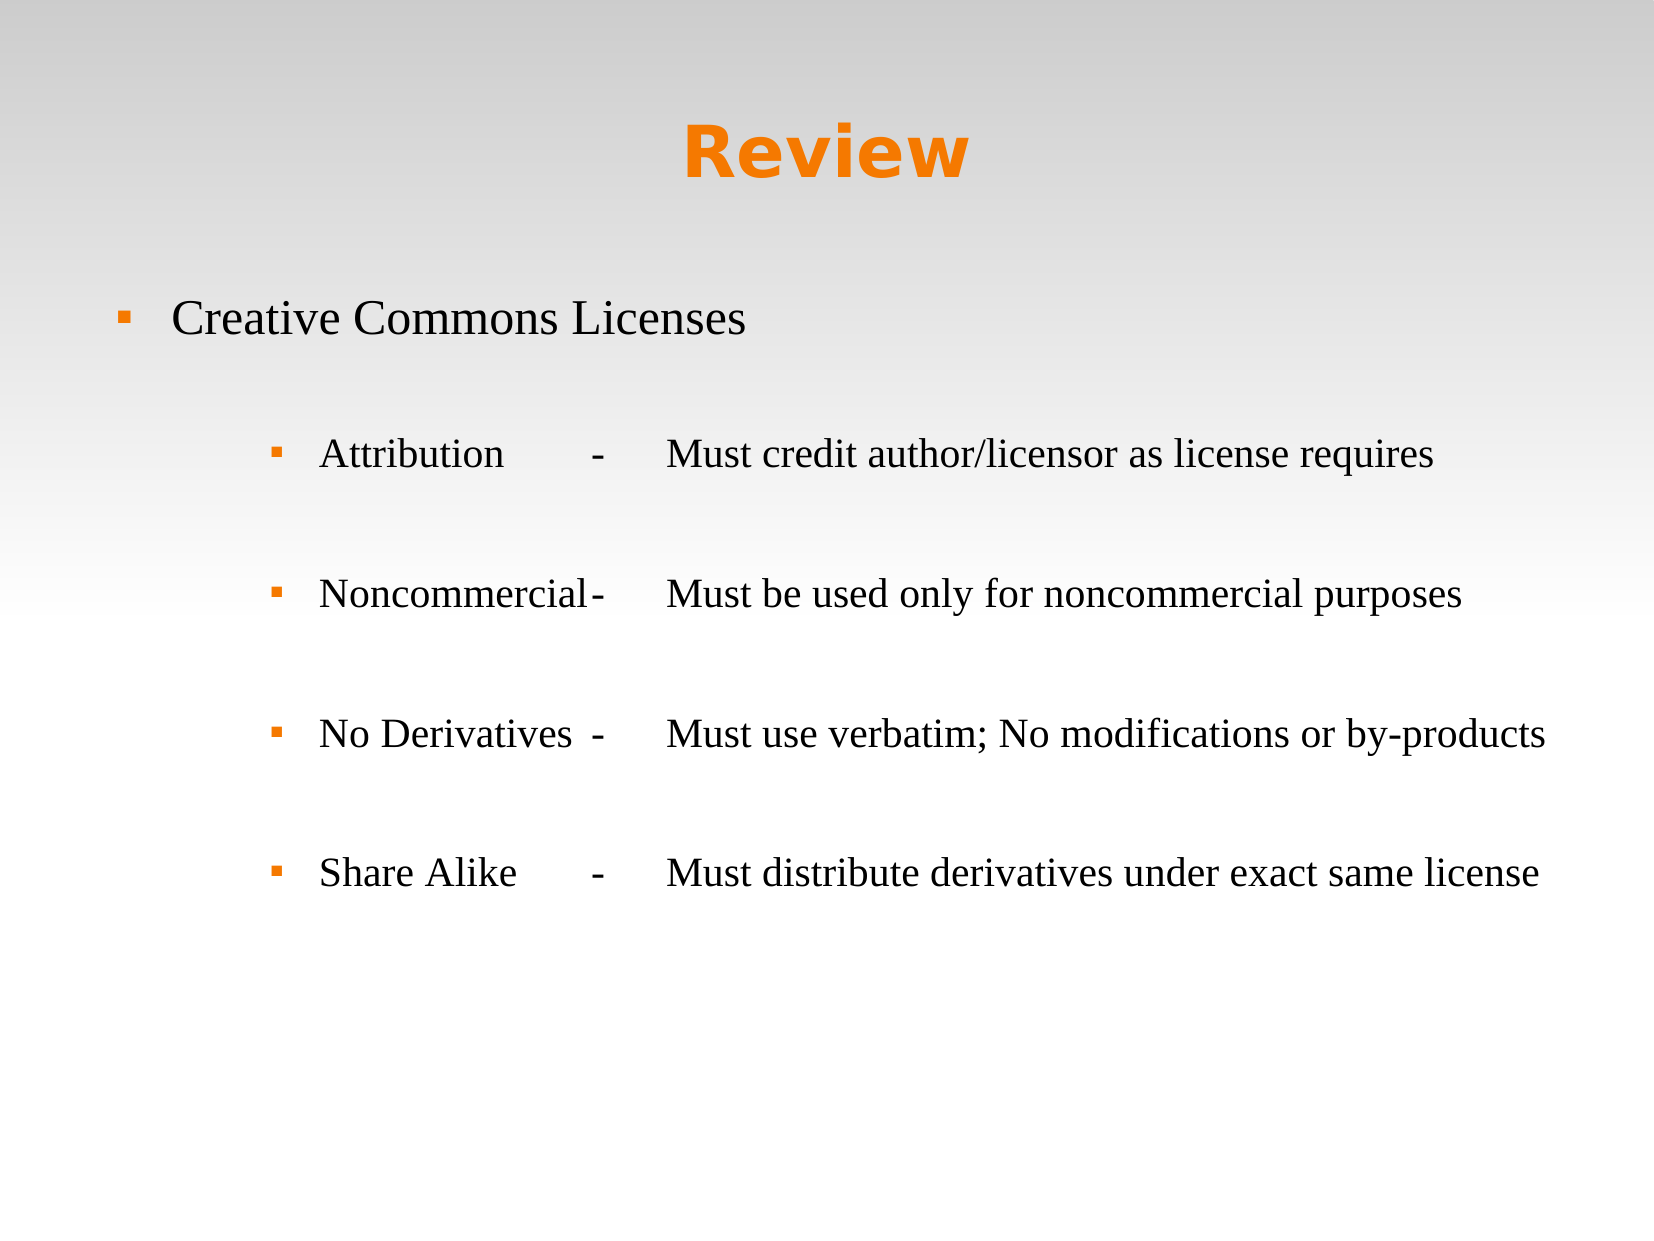

# Review
Creative Commons Licenses
Attribution		-	Must credit author/licensor as license requires
Noncommercial	-	Must be used only for noncommercial purposes
No Derivatives	-	Must use verbatim; No modifications or by-products
Share Alike	-	Must distribute derivatives under exact same license